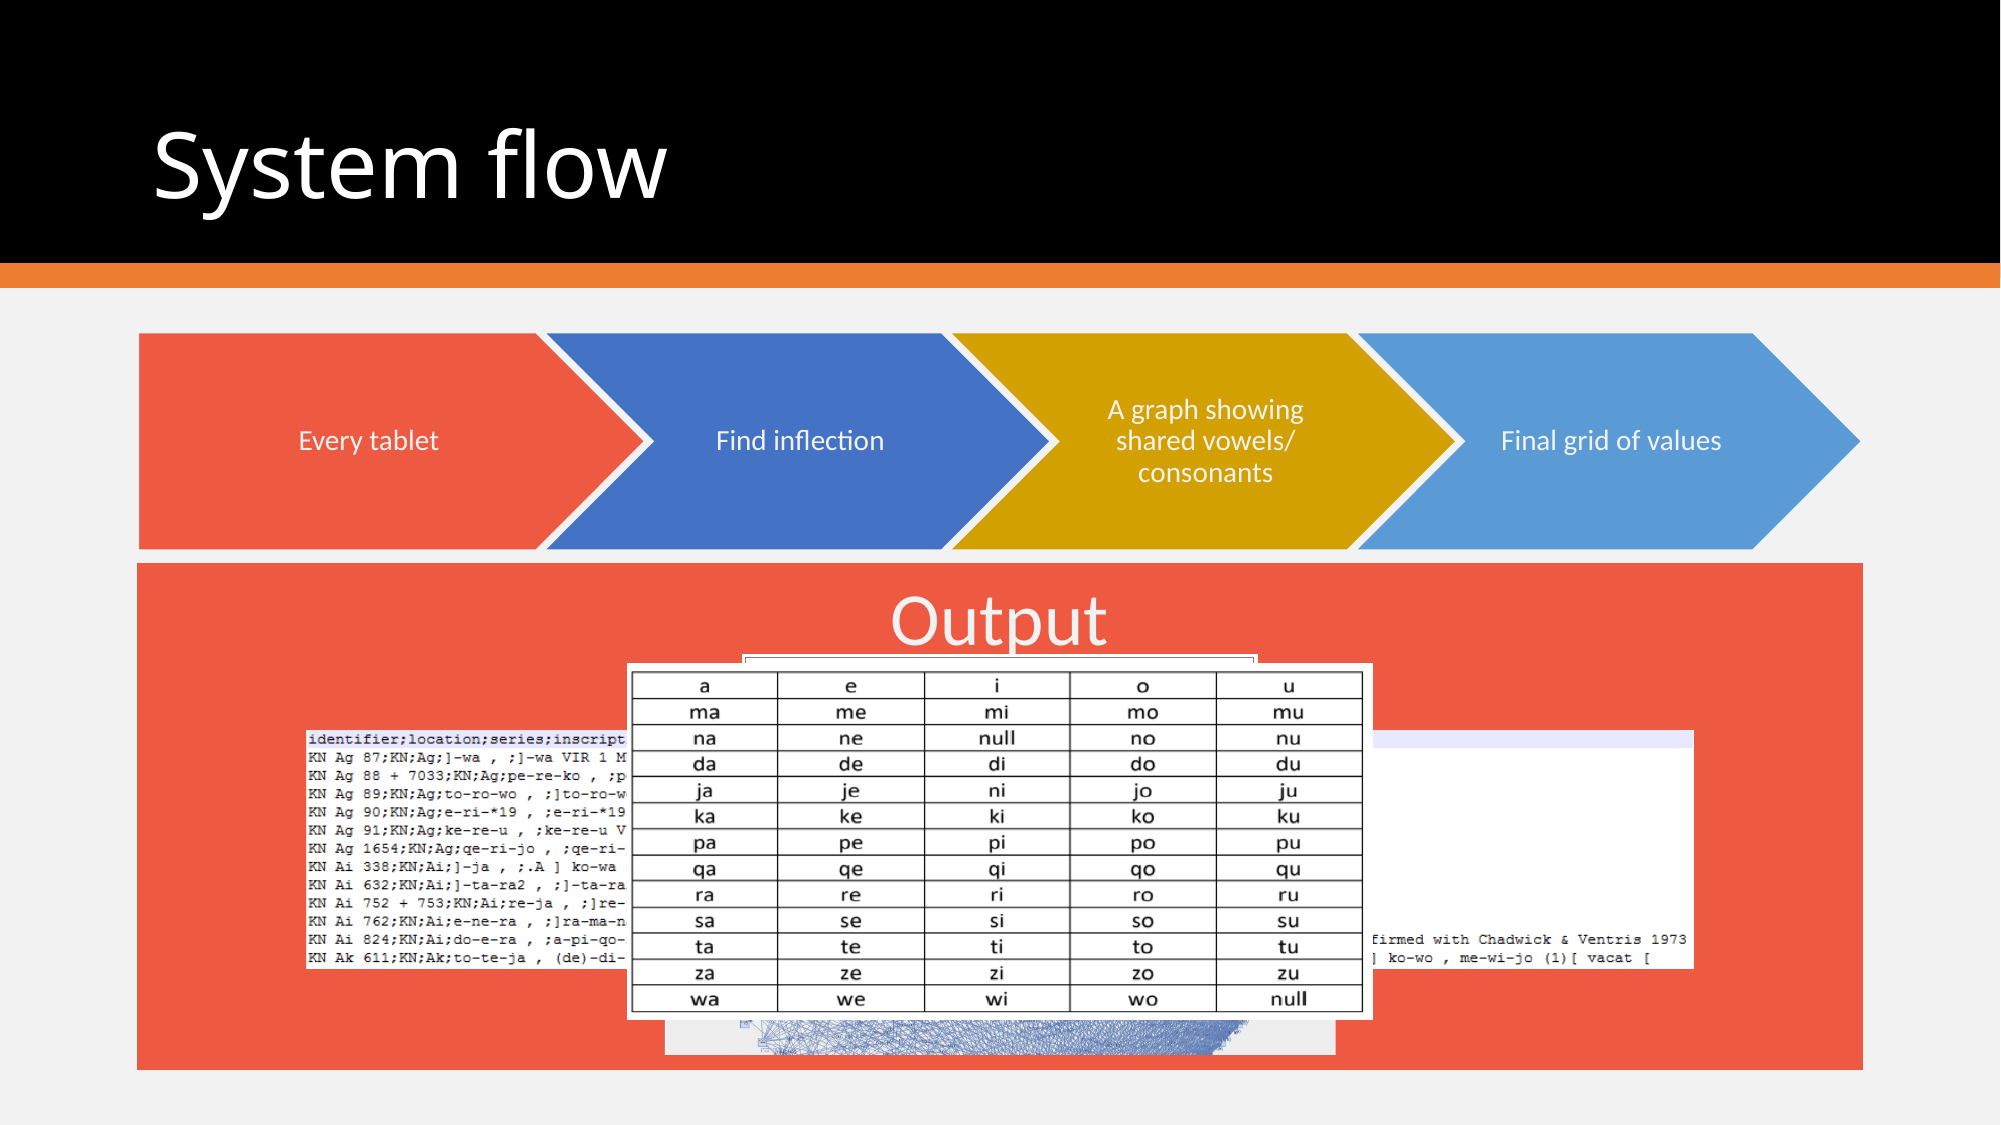

# System flow
Every tablet
Find inflection
A graph showing shared vowels/ consonants
Final grid of values
Output